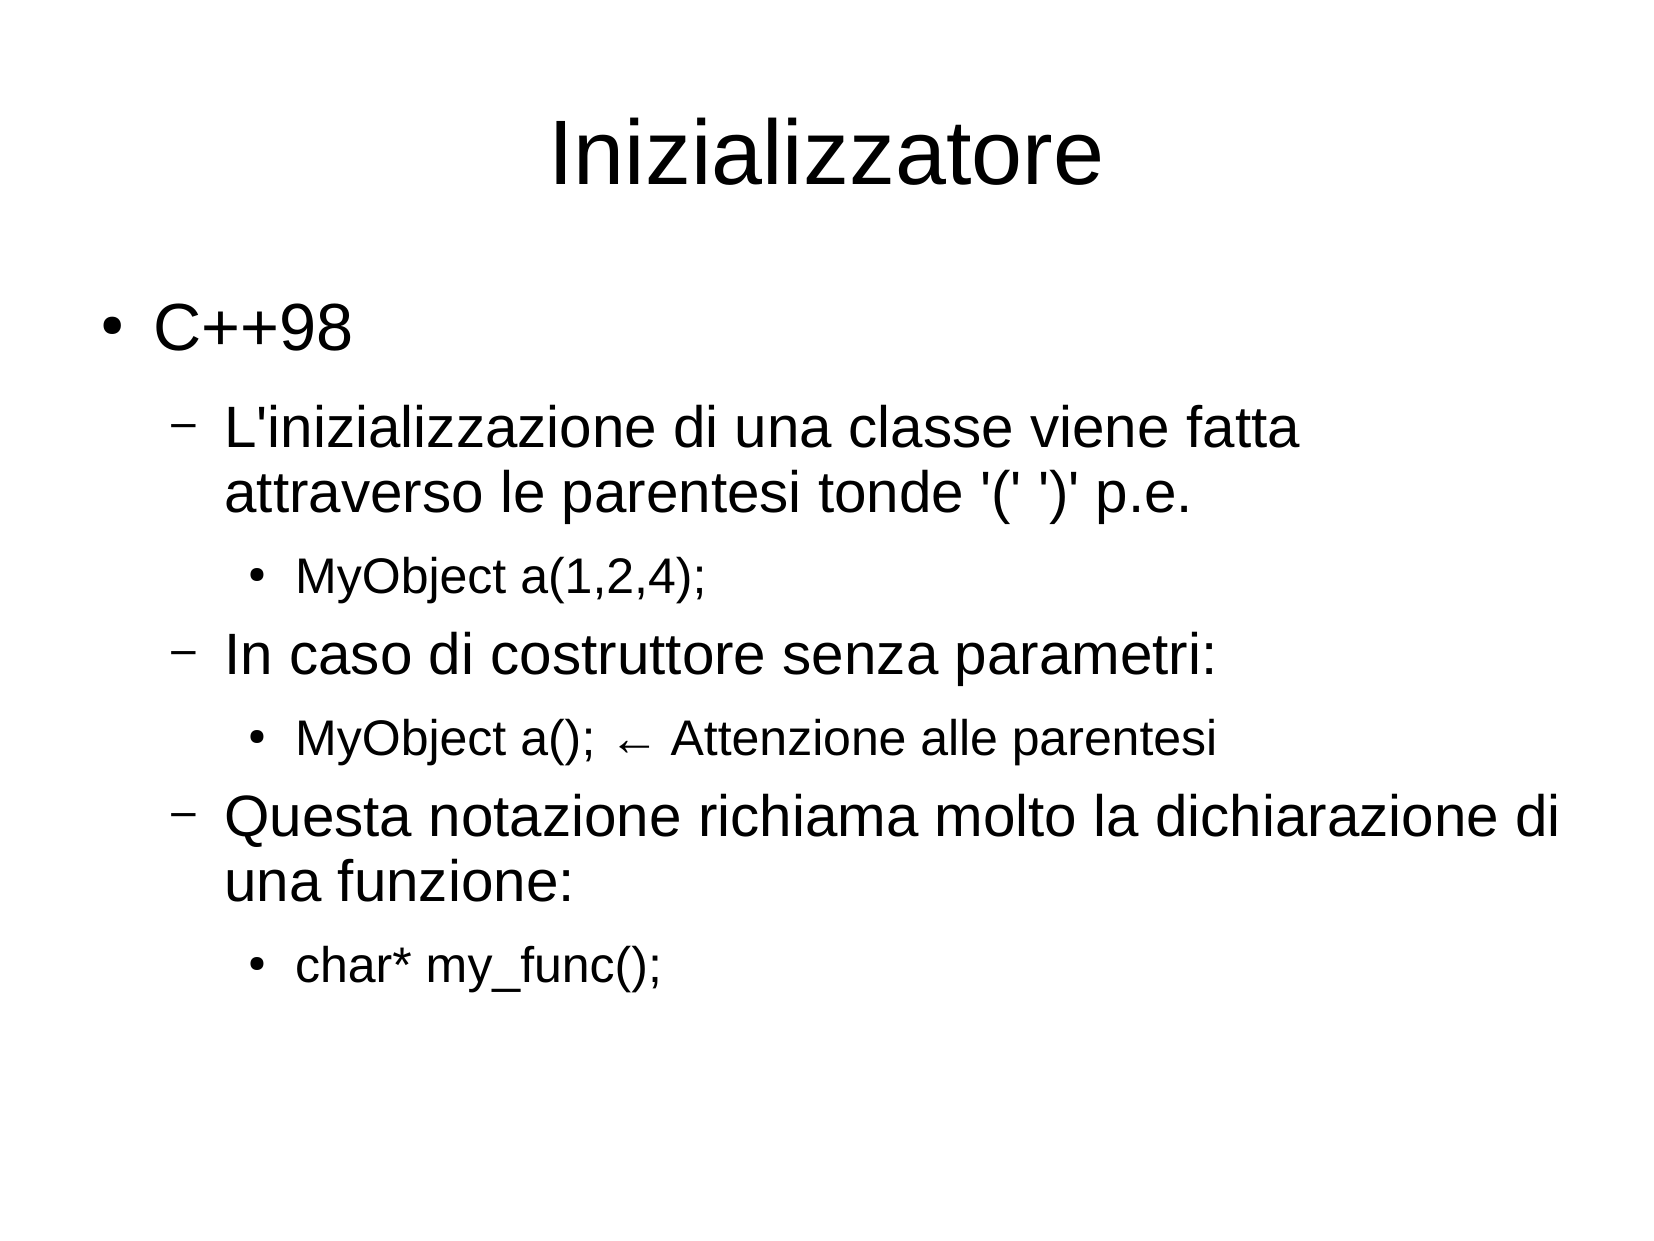

# Inizializzatore
C++98
L'inizializzazione di una classe viene fatta attraverso le parentesi tonde '(' ')' p.e.
MyObject a(1,2,4);
In caso di costruttore senza parametri:
MyObject a(); ← Attenzione alle parentesi
Questa notazione richiama molto la dichiarazione di una funzione:
char* my_func();